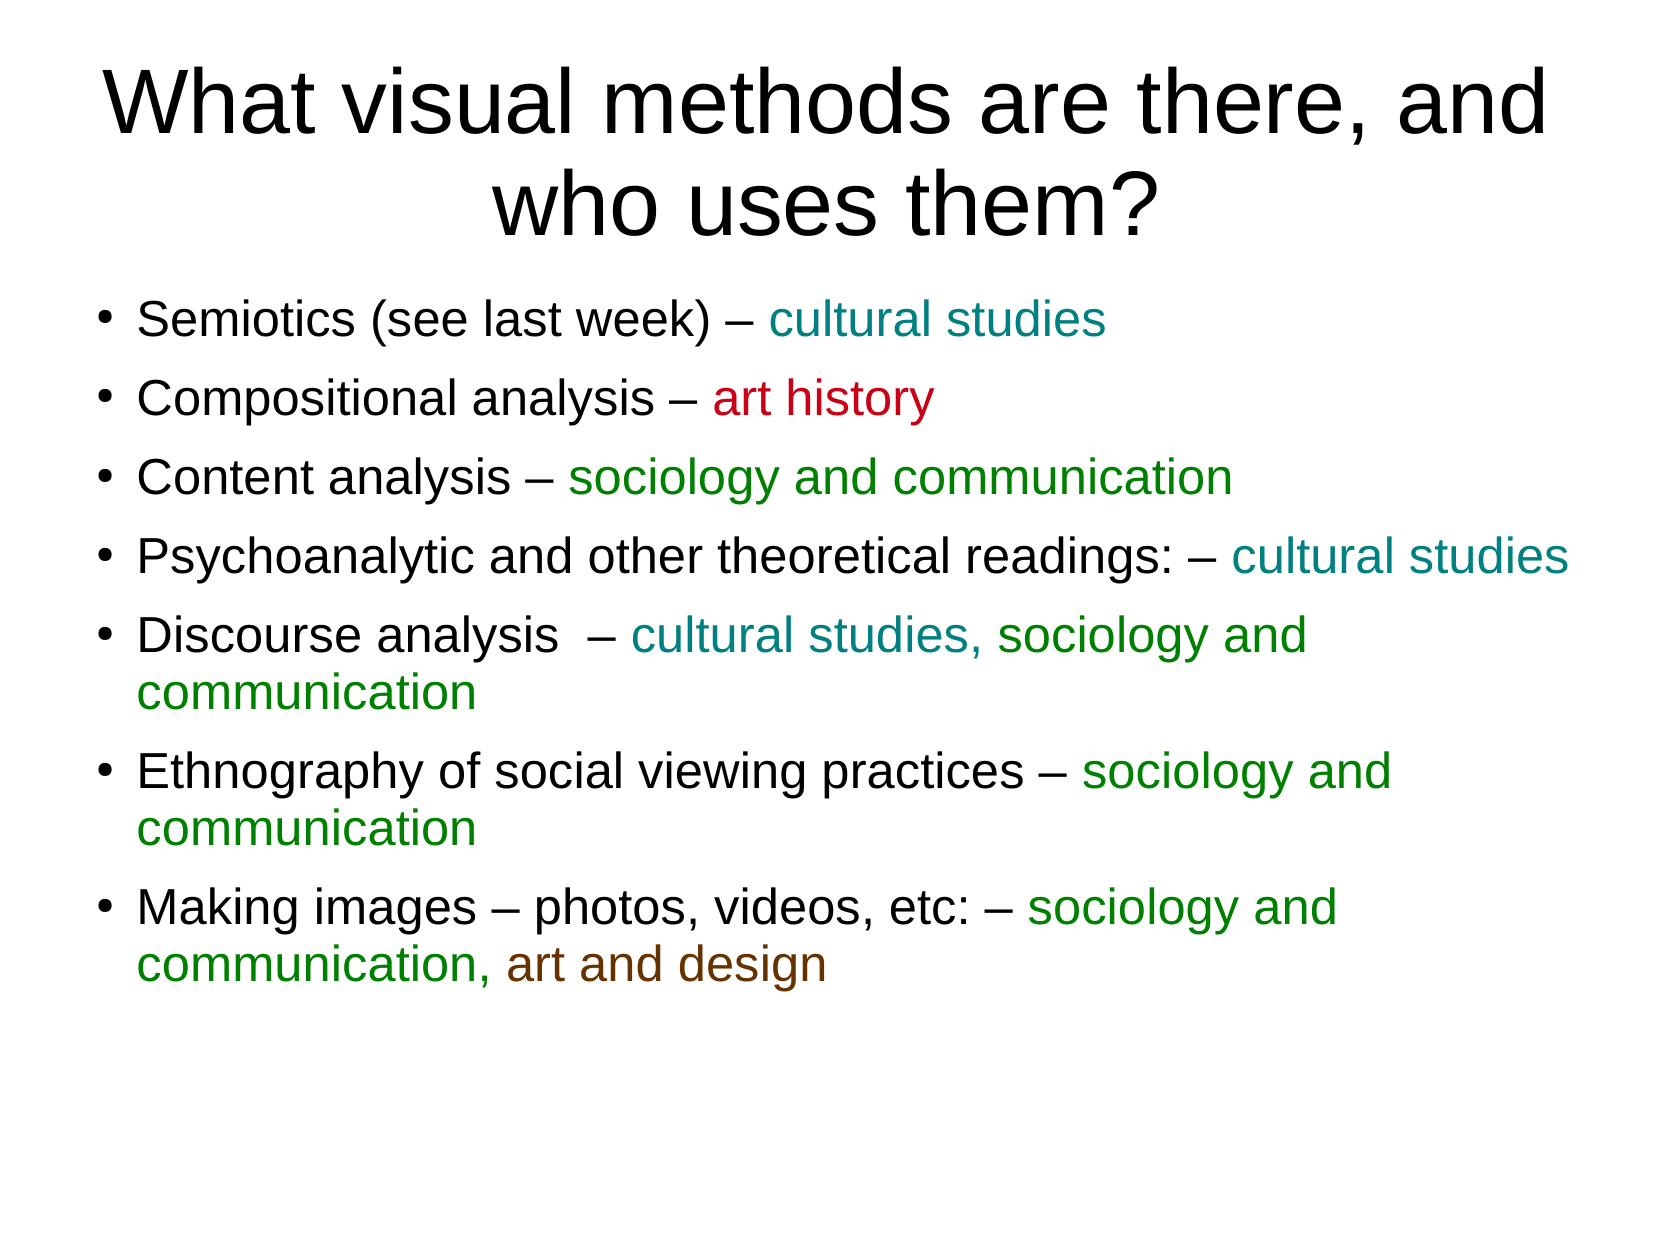

# What visual methods are there, and who uses them?
Semiotics (see last week) – cultural studies
Compositional analysis – art history
Content analysis – sociology and communication
Psychoanalytic and other theoretical readings: – cultural studies
Discourse analysis – cultural studies, sociology and communication
Ethnography of social viewing practices – sociology and communication
Making images – photos, videos, etc: – sociology and communication, art and design